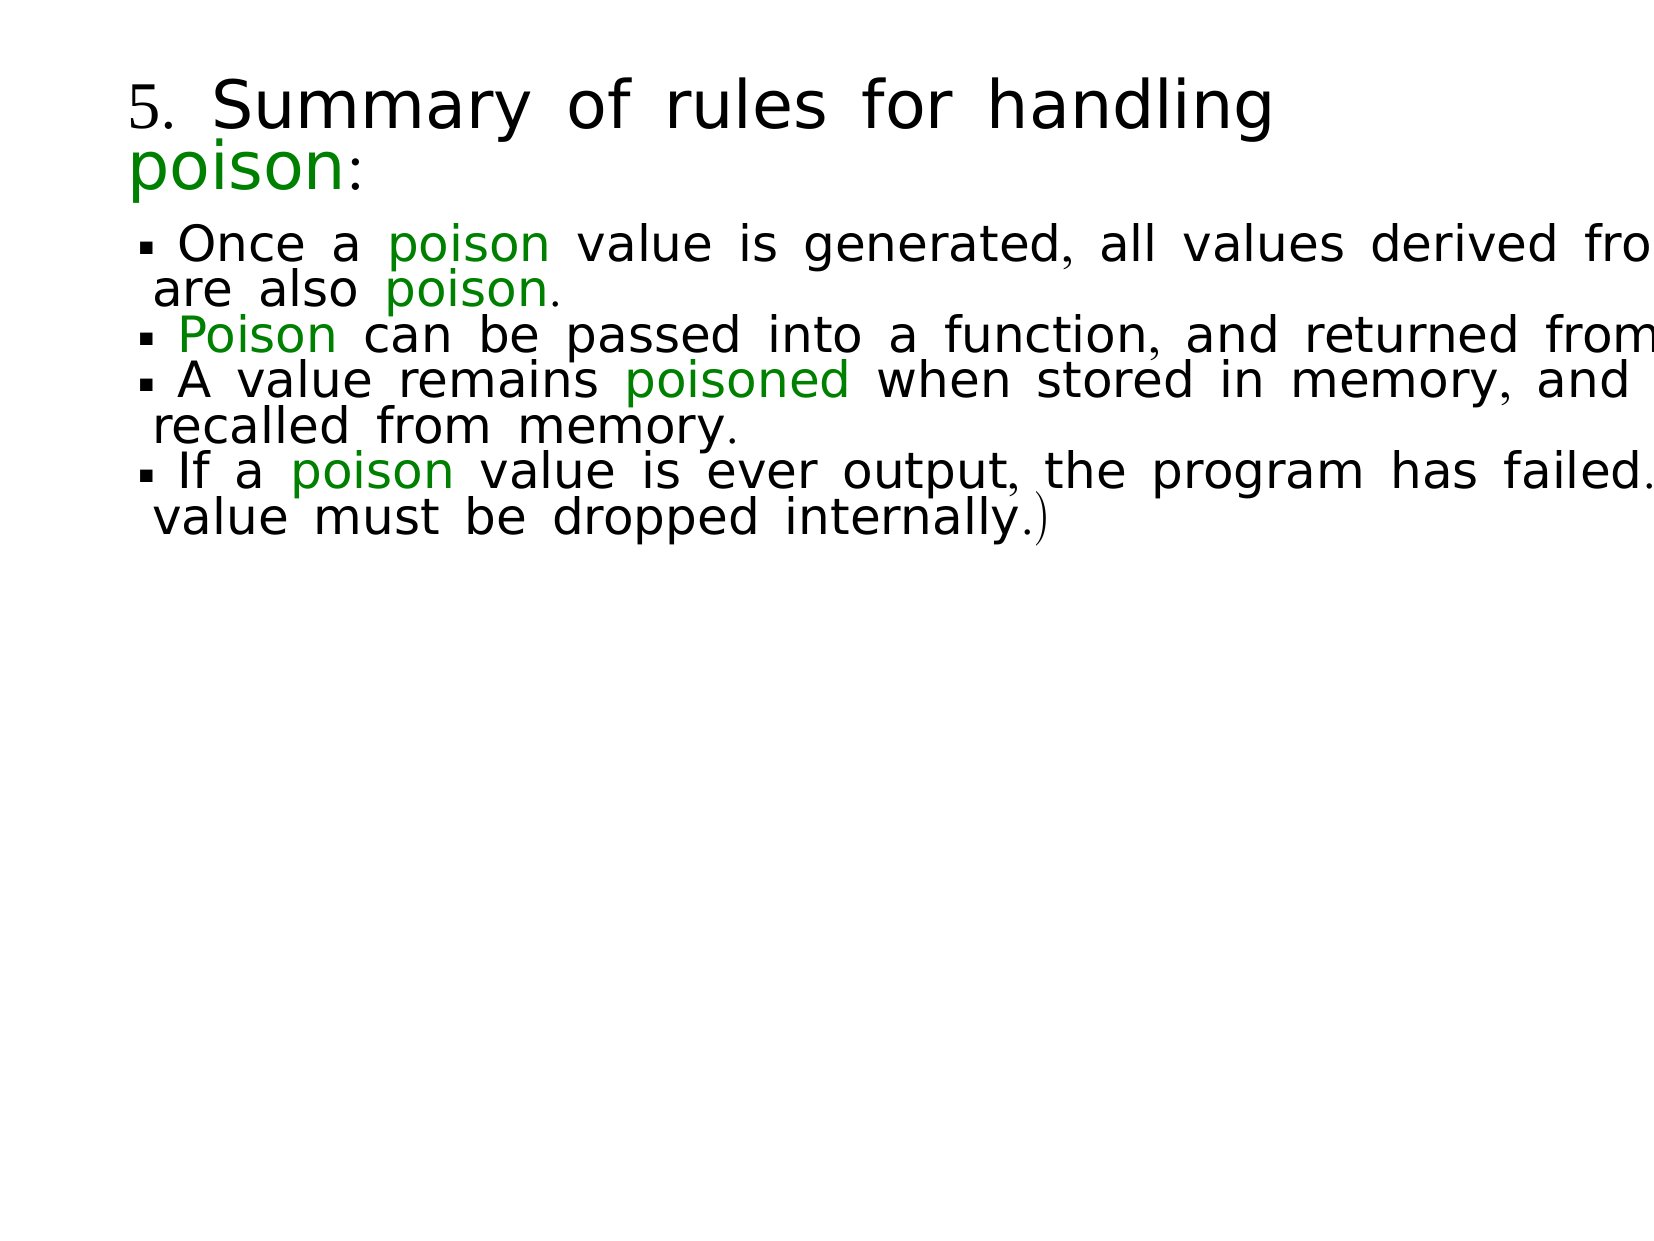

5. Summary of rules for handling poison:
 Once a poison value is generated, all values derived from it
are also poison.
 Poison can be passed into a function, and returned from a function.
 A value remains poisoned when stored in memory, and when
recalled from memory.
 If a poison value is ever output, the program has failed. (A poison
value must be dropped internally.)